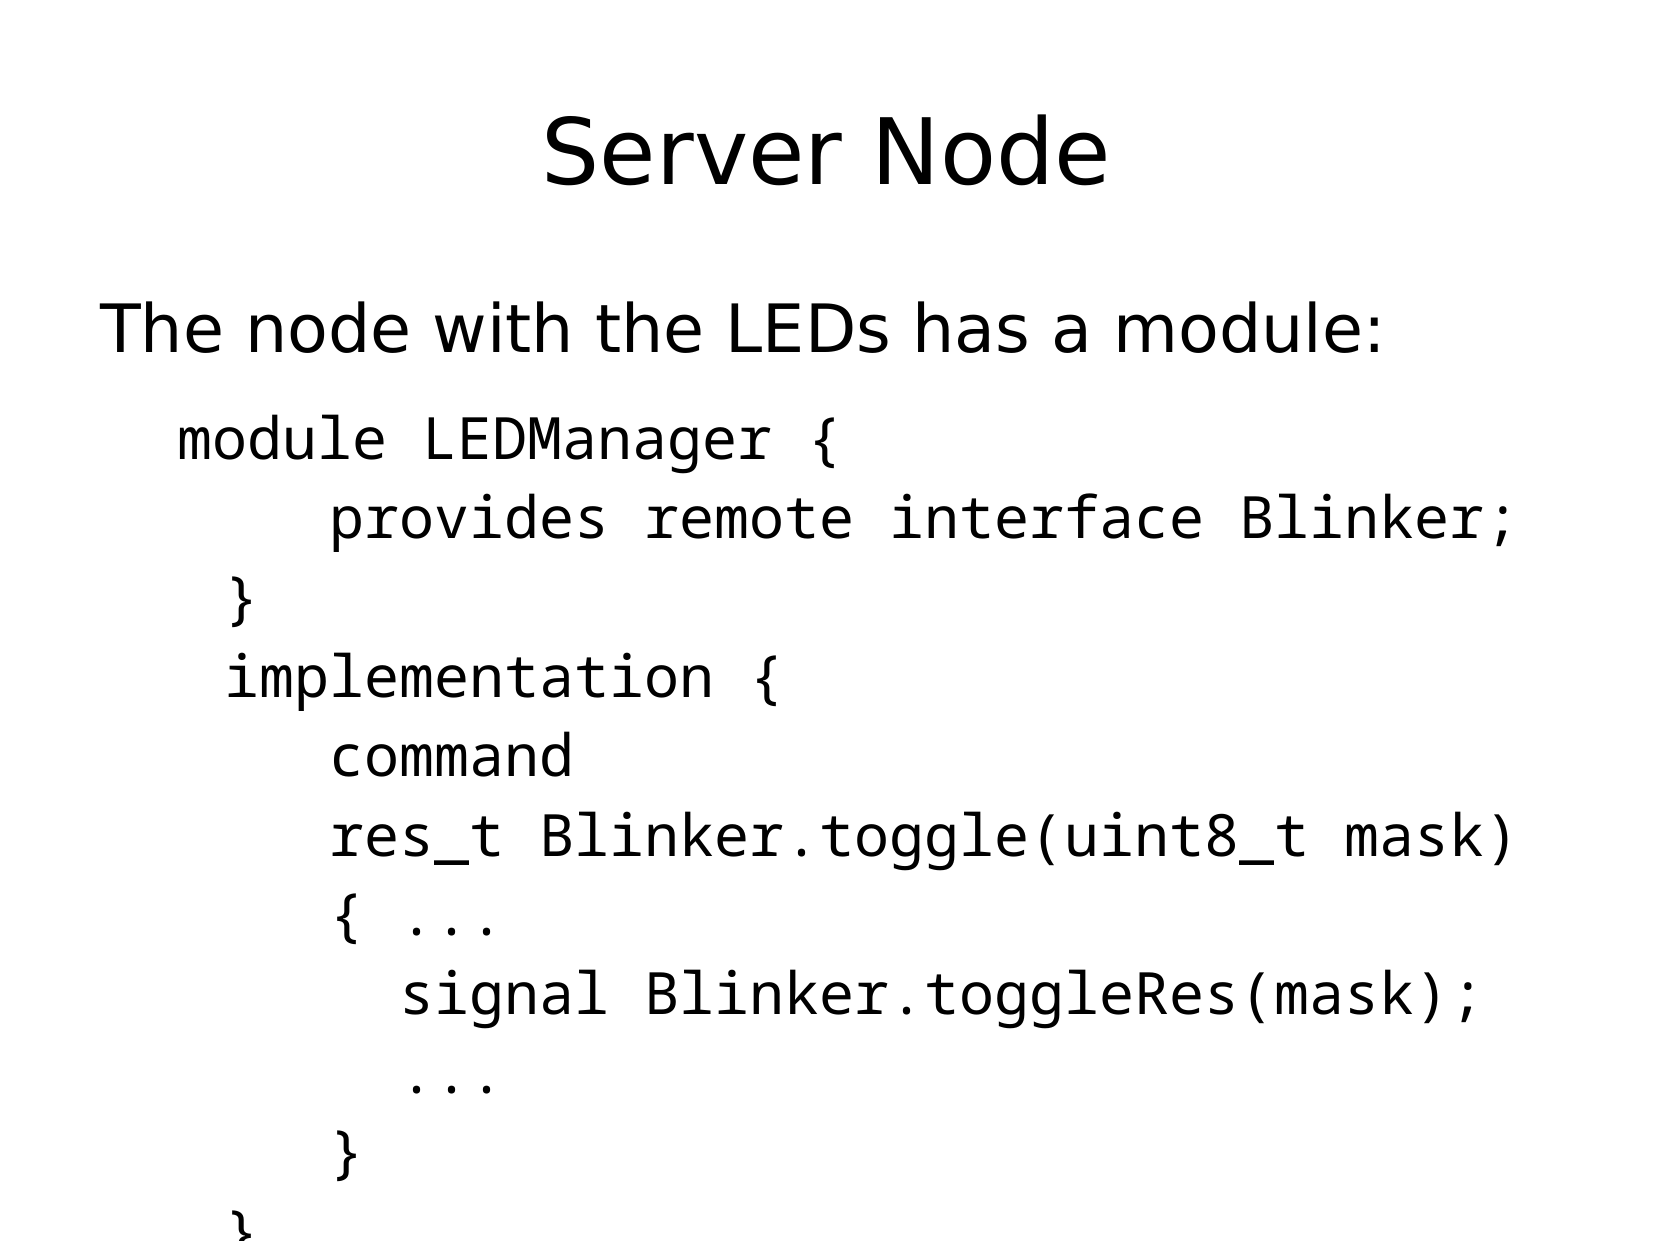

# Server Node
The node with the LEDs has a module:
module LEDManager {
 provides remote interface Blinker;
}
implementation {
 command
 res_t Blinker.toggle(uint8_t mask)
 { ...
 signal Blinker.toggleRes(mask);
 ...
 }
}
May or may not be wired on the server.